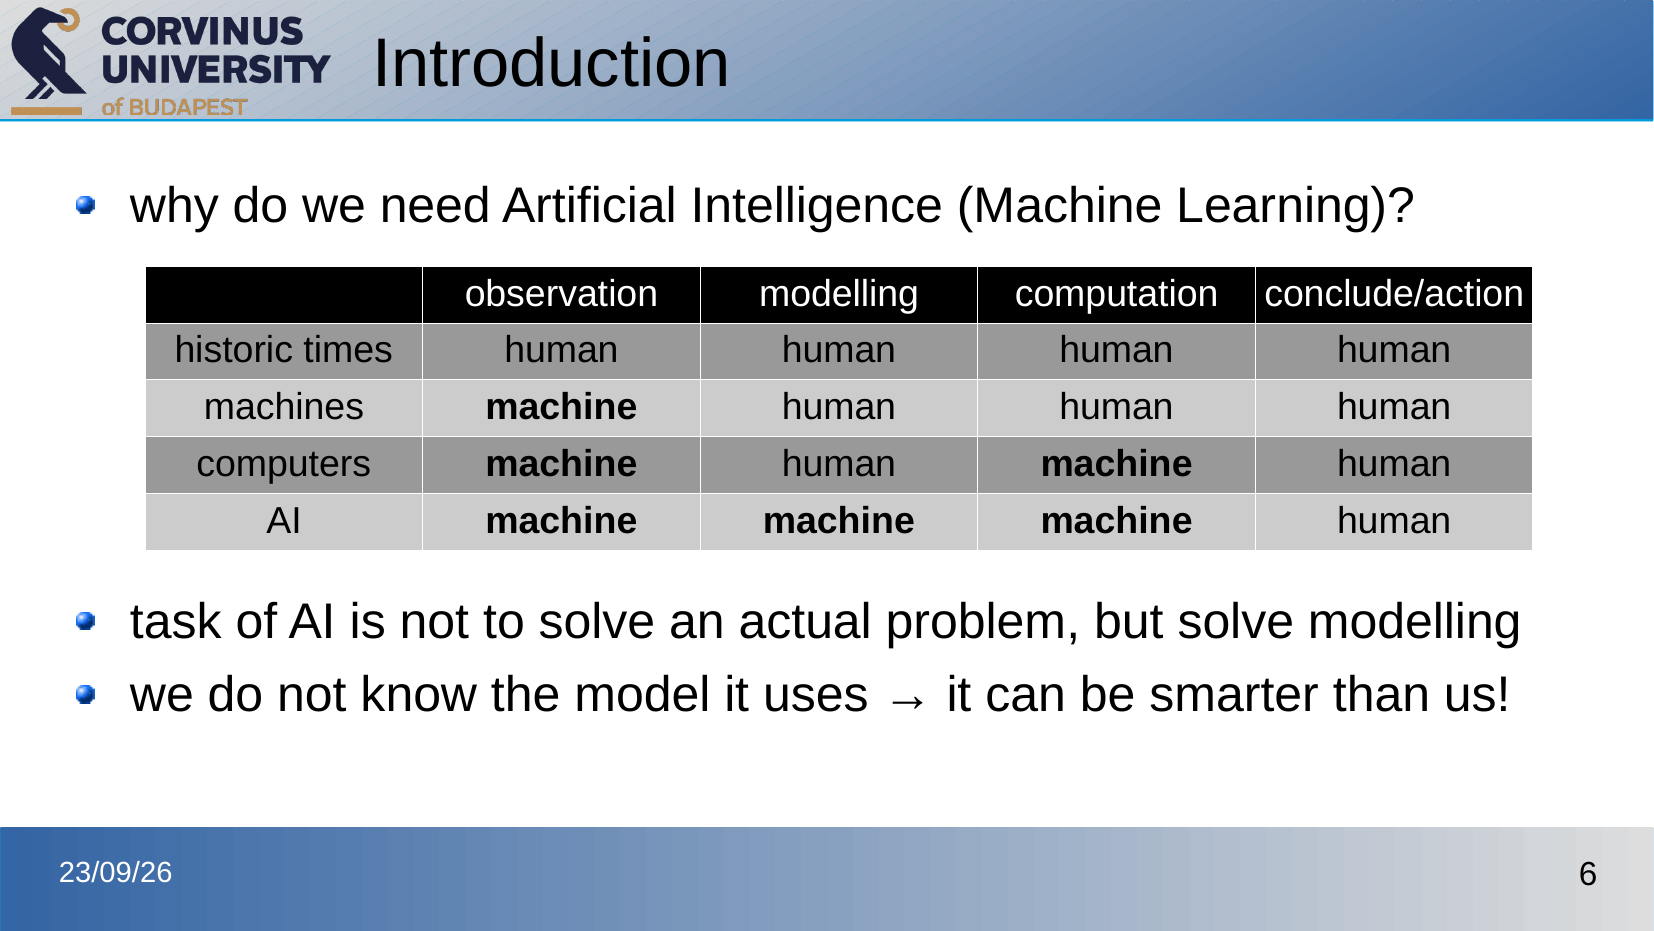

# Introduction
why do we need Artificial Intelligence (Machine Learning)?
task of AI is not to solve an actual problem, but solve modelling
we do not know the model it uses → it can be smarter than us!
| | observation | modelling | computation | conclude/action |
| --- | --- | --- | --- | --- |
| historic times | human | human | human | human |
| machines | machine | human | human | human |
| computers | machine | human | machine | human |
| AI | machine | machine | machine | human |